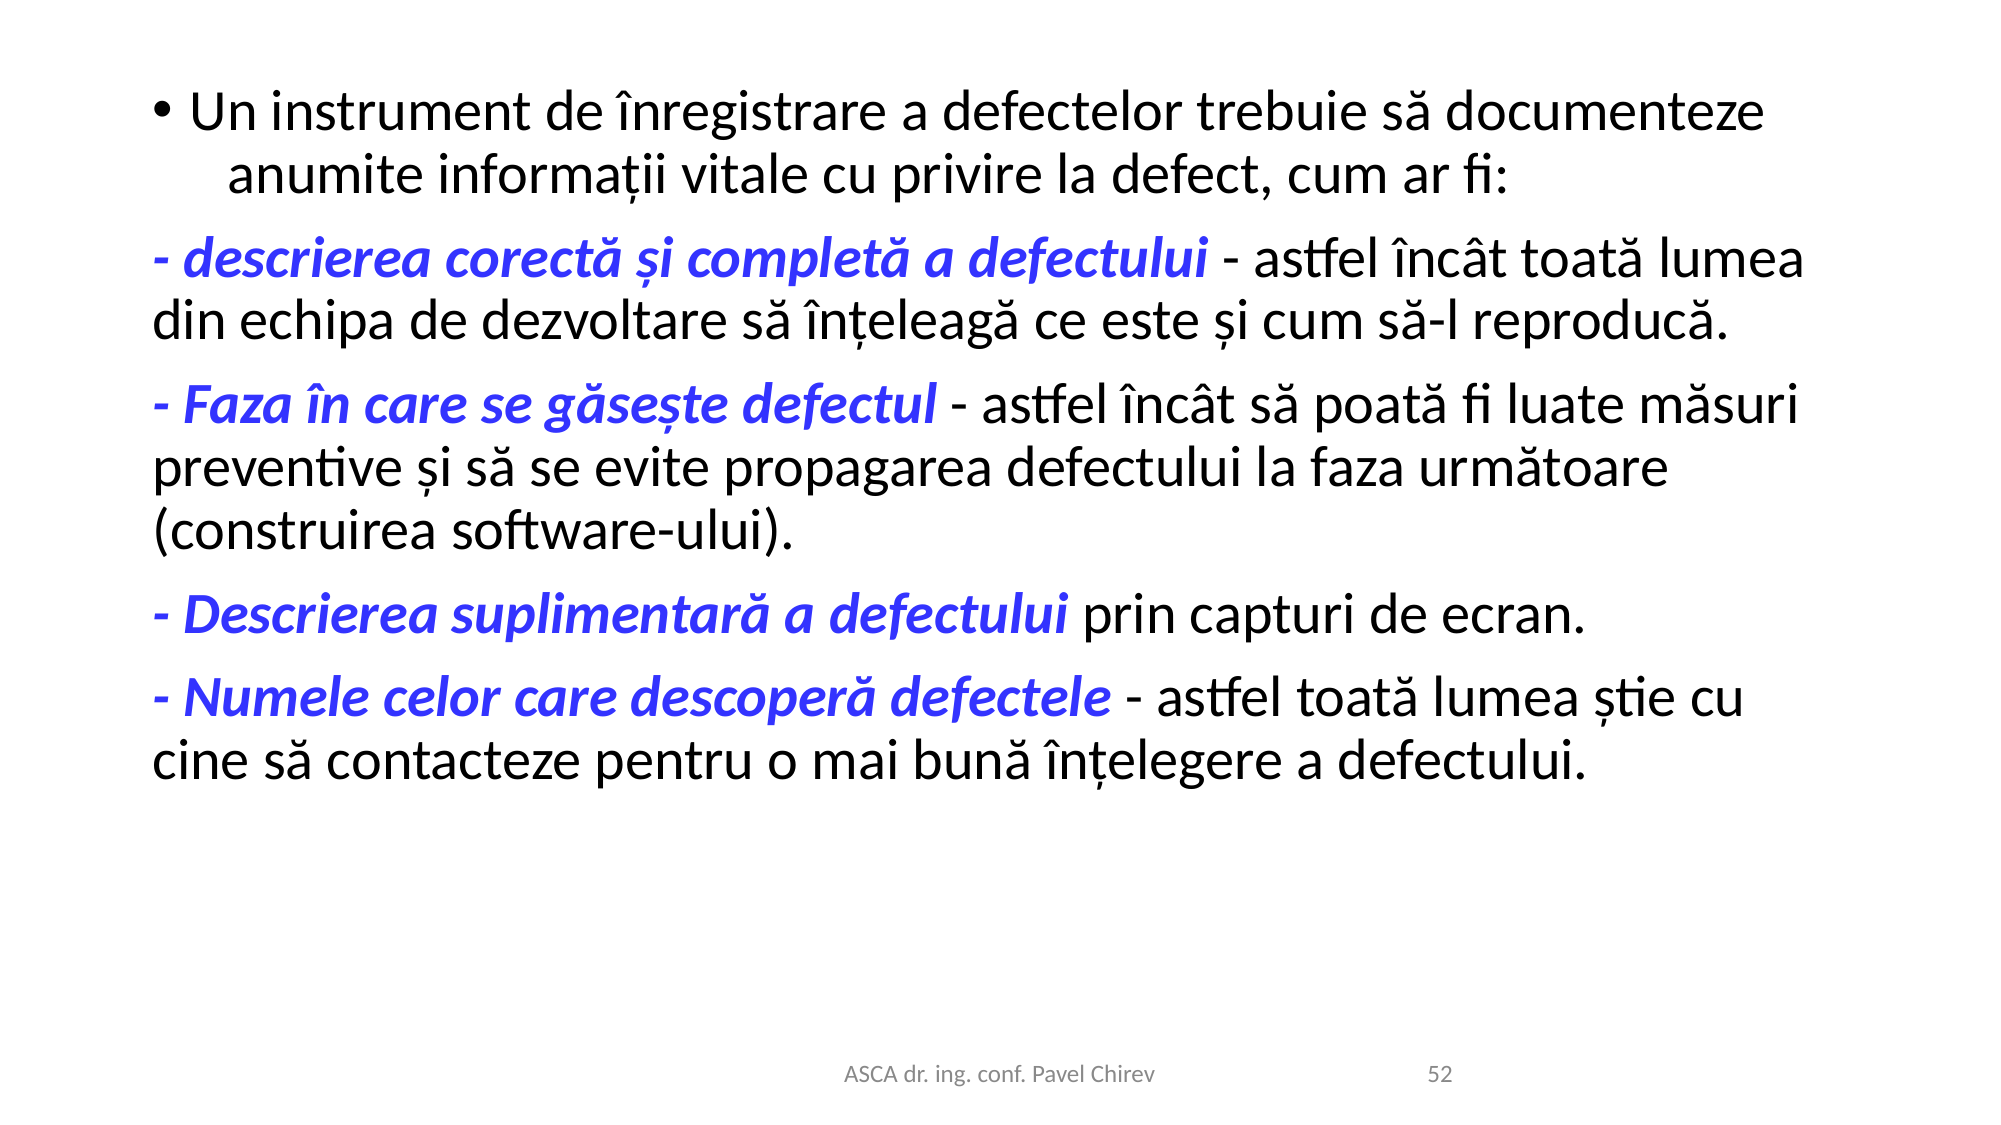

# Un instrument de înregistrare a defectelor trebuie să documenteze anumite informații vitale cu privire la defect, cum ar fi:
- descrierea corectă și completă a defectului - astfel încât toată lumea din echipa de dezvoltare să înțeleagă ce este și cum să-l reproducă.
- Faza în care se găsește defectul - astfel încât să poată fi luate măsuri preventive și să se evite propagarea defectului la faza următoare (construirea software-ului).
- Descrierea suplimentară a defectului prin capturi de ecran.
- Numele celor care descoperă defectele - astfel toată lumea știe cu cine să contacteze pentru o mai bună înțelegere a defectului.
ASCA dr. ing. conf. Pavel Chirev